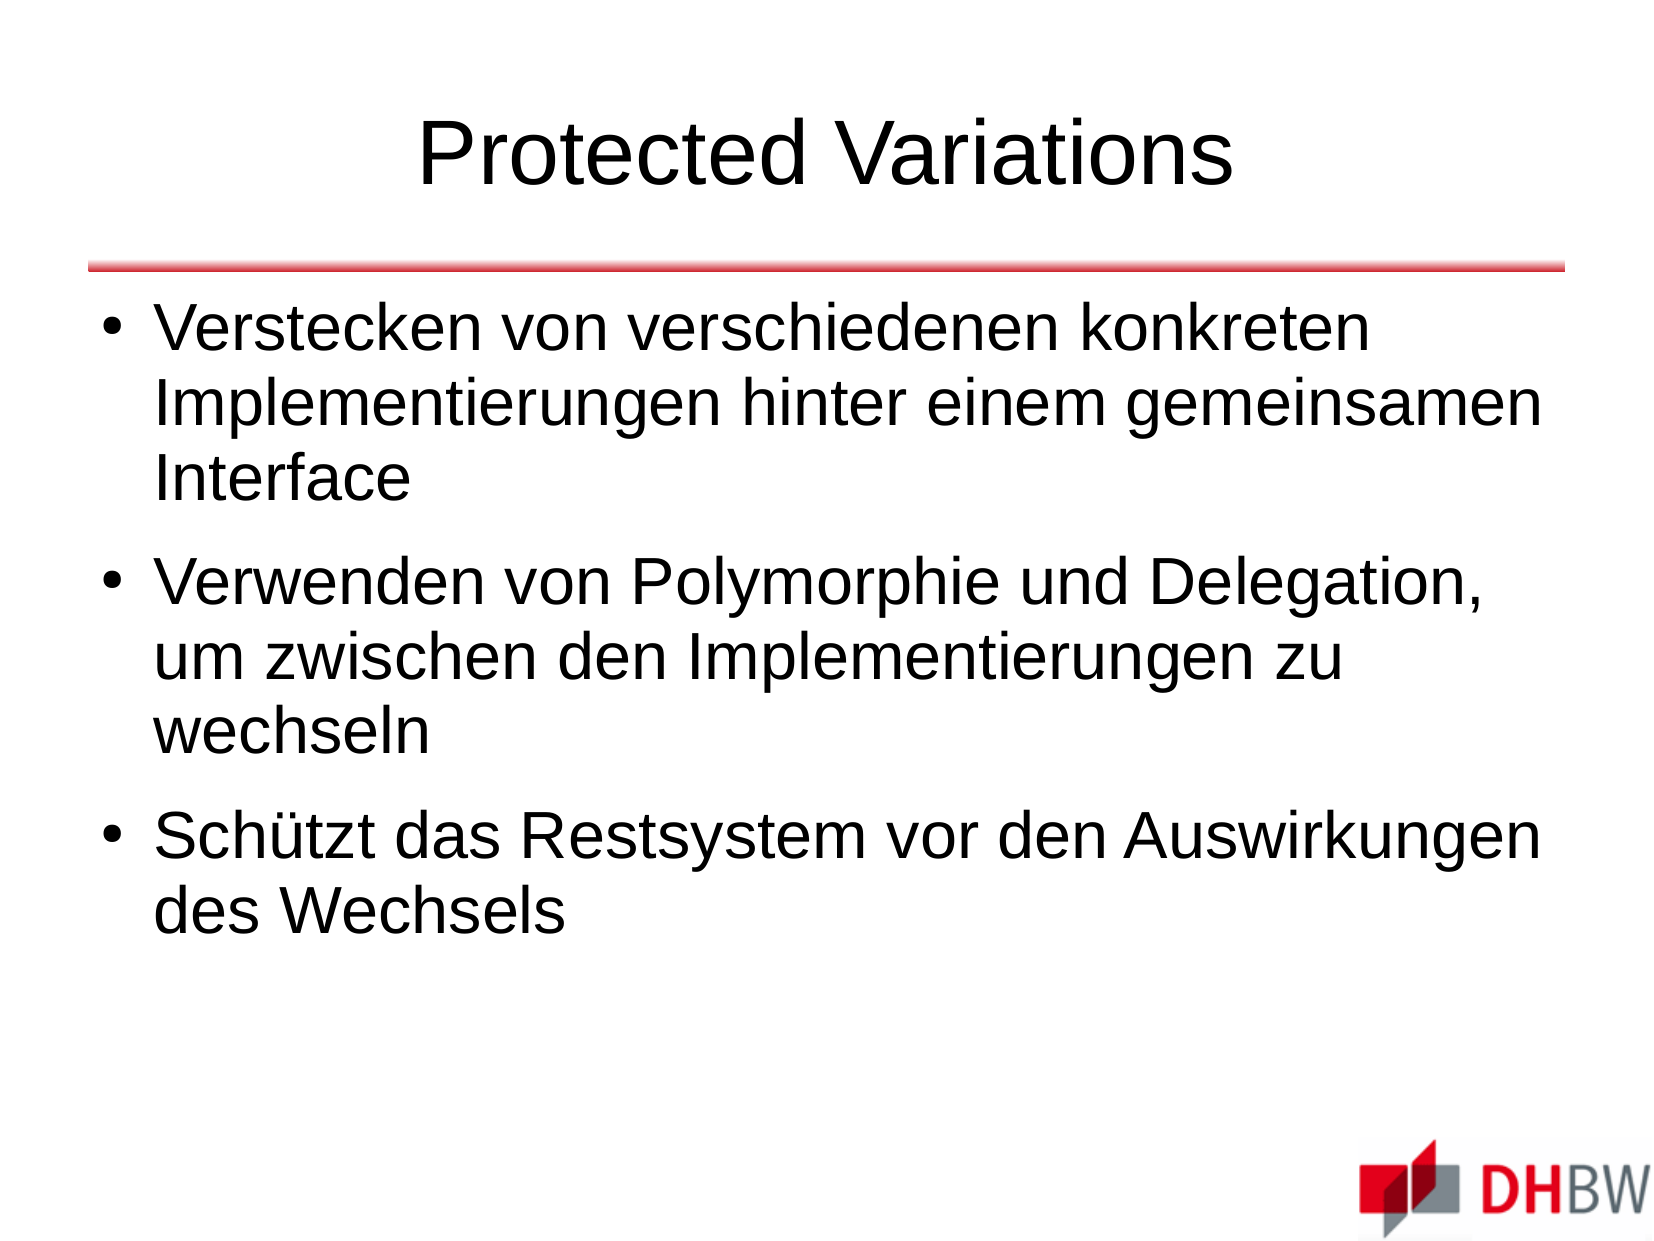

# Protected Variations
Verstecken von verschiedenen konkreten Implementierungen hinter einem gemeinsamen Interface
Verwenden von Polymorphie und Delegation, um zwischen den Implementierungen zu wechseln
Schützt das Restsystem vor den Auswirkungen des Wechsels